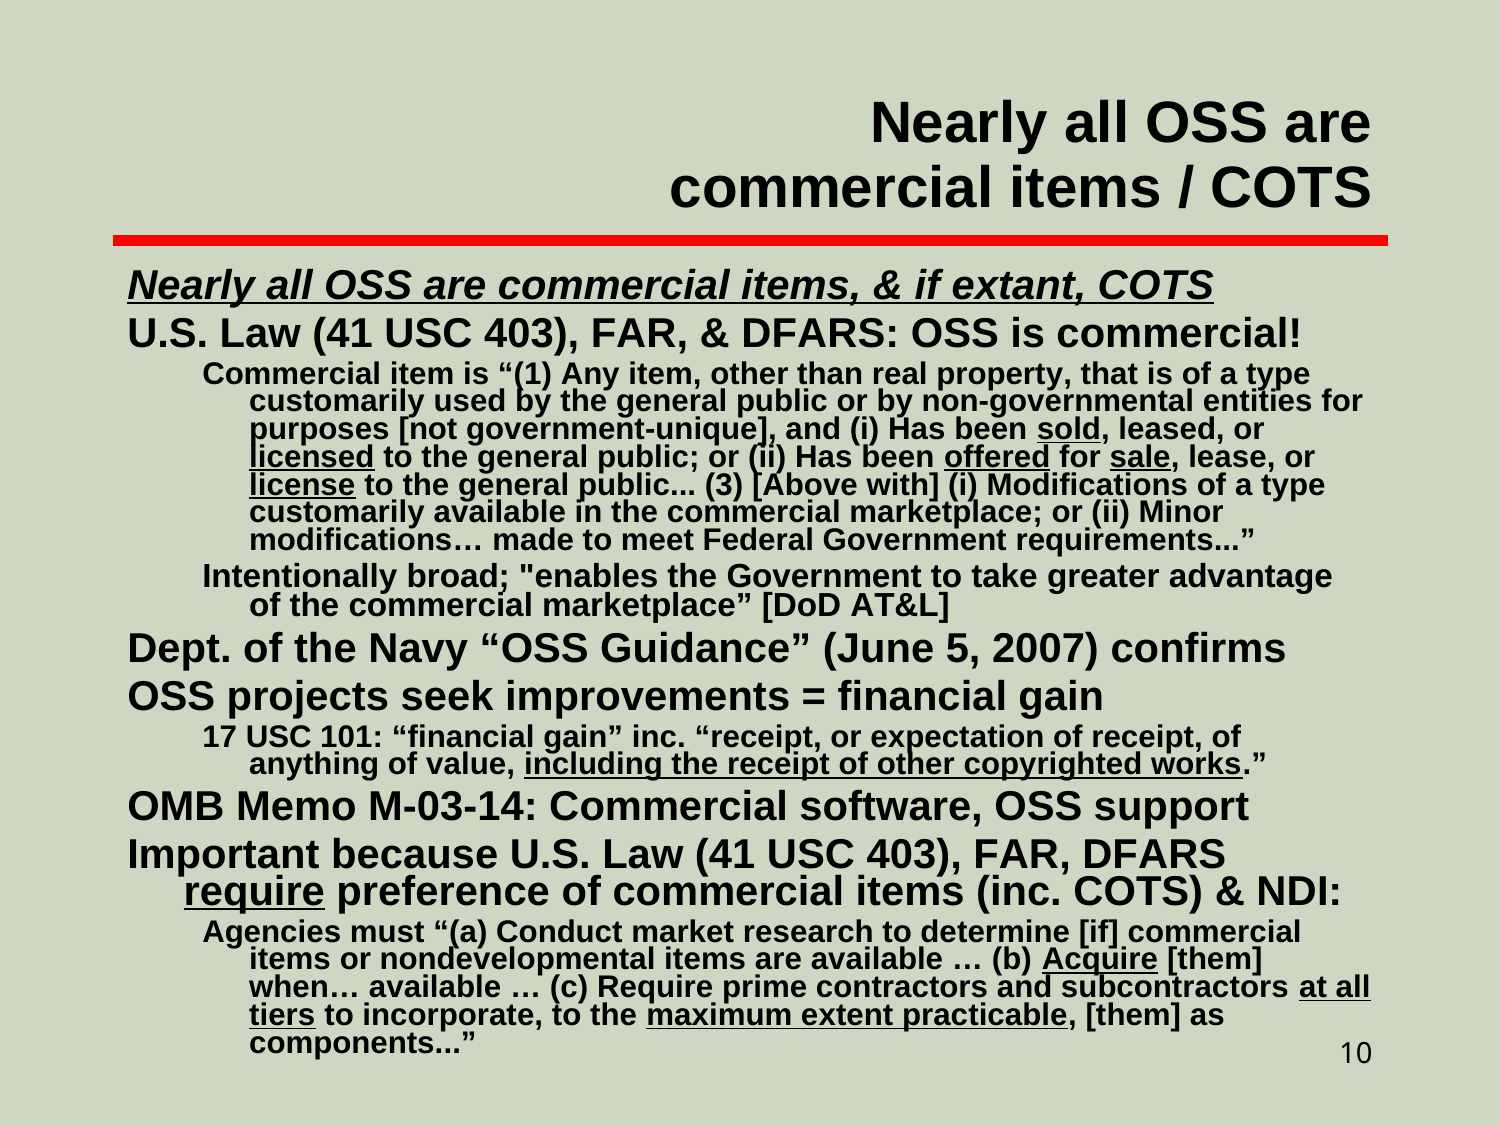

# Nearly all OSS are commercial items / COTS
Nearly all OSS are commercial items, & if extant, COTS
U.S. Law (41 USC 403), FAR, & DFARS: OSS is commercial!
Commercial item is “(1) Any item, other than real property, that is of a type customarily used by the general public or by non-governmental entities for purposes [not government-unique], and (i) Has been sold, leased, or licensed to the general public; or (ii) Has been offered for sale, lease, or license to the general public... (3) [Above with] (i) Modifications of a type customarily available in the commercial marketplace; or (ii) Minor modifications… made to meet Federal Government requirements...”
Intentionally broad; "enables the Government to take greater advantage of the commercial marketplace” [DoD AT&L]
Dept. of the Navy “OSS Guidance” (June 5, 2007) confirms
OSS projects seek improvements = financial gain
17 USC 101: “financial gain” inc. “receipt, or expectation of receipt, of anything of value, including the receipt of other copyrighted works.”
OMB Memo M-03-14: Commercial software, OSS support
Important because U.S. Law (41 USC 403), FAR, DFARS require preference of commercial items (inc. COTS) & NDI:
Agencies must “(a) Conduct market research to determine [if] commercial items or nondevelopmental items are available … (b) Acquire [them] when… available … (c) Require prime contractors and subcontractors at all tiers to incorporate, to the maximum extent practicable, [them] as components...”